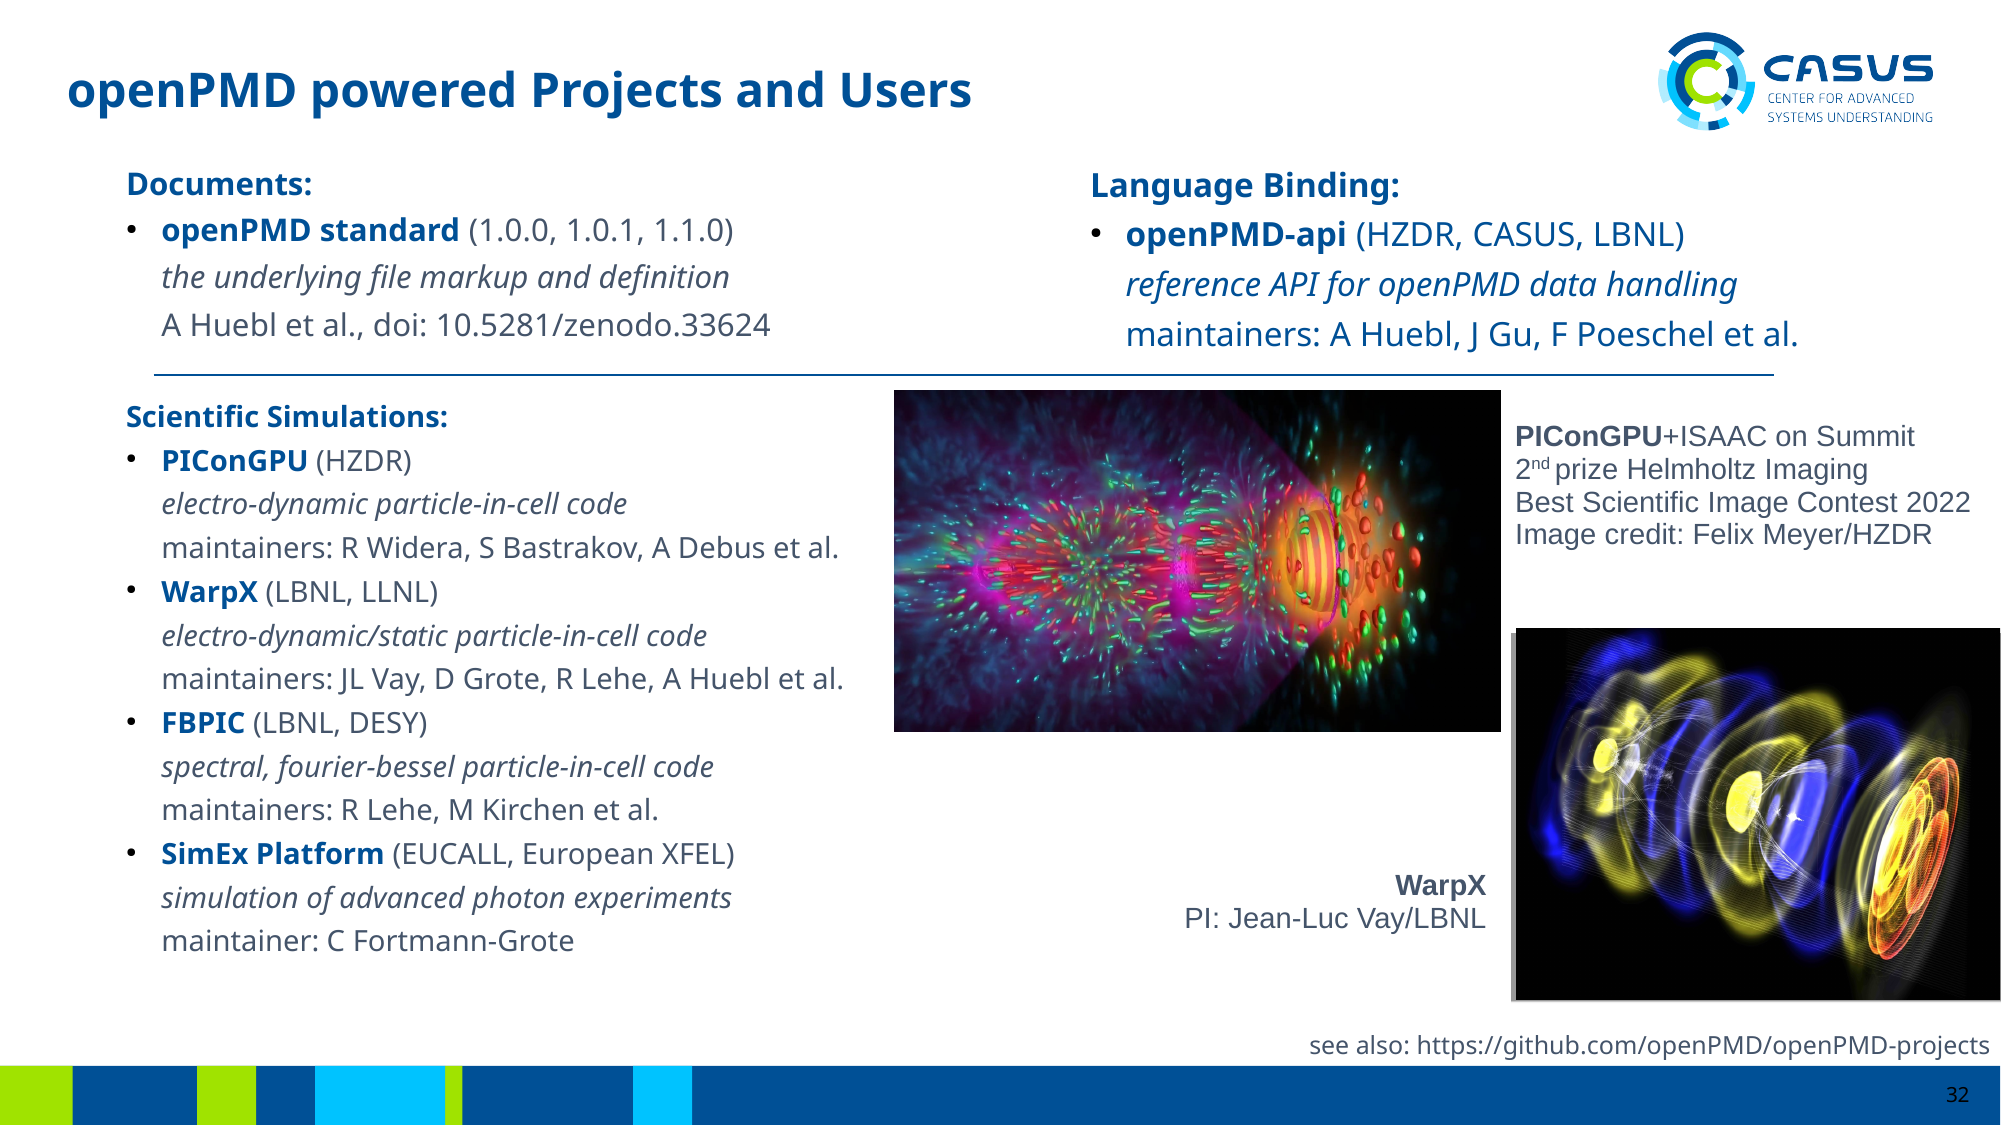

# openPMD powered Projects and Users
Language Binding:
openPMD-api (HZDR, CASUS, LBNL)
reference API for openPMD data handling
maintainers: A Huebl, J Gu, F Poeschel et al.
Documents:
openPMD standard (1.0.0, 1.0.1, 1.1.0)
the underlying file markup and definition
A Huebl et al., doi: 10.5281/zenodo.33624
Scientific Simulations:
PIConGPU (HZDR)
electro-dynamic particle-in-cell code
maintainers: R Widera, S Bastrakov, A Debus et al.
WarpX (LBNL, LLNL)
electro-dynamic/static particle-in-cell code
maintainers: JL Vay, D Grote, R Lehe, A Huebl et al.
FBPIC (LBNL, DESY)
spectral, fourier-bessel particle-in-cell code
maintainers: R Lehe, M Kirchen et al.
SimEx Platform (EUCALL, European XFEL)
simulation of advanced photon experiments
maintainer: C Fortmann-Grote
PIConGPU+ISAAC on Summit
2nd prize Helmholtz Imaging
Best Scientific Image Contest 2022
Image credit: Felix Meyer/HZDR
WarpX
PI: Jean-Luc Vay/LBNL
see also: https://github.com/openPMD/openPMD-projects
32